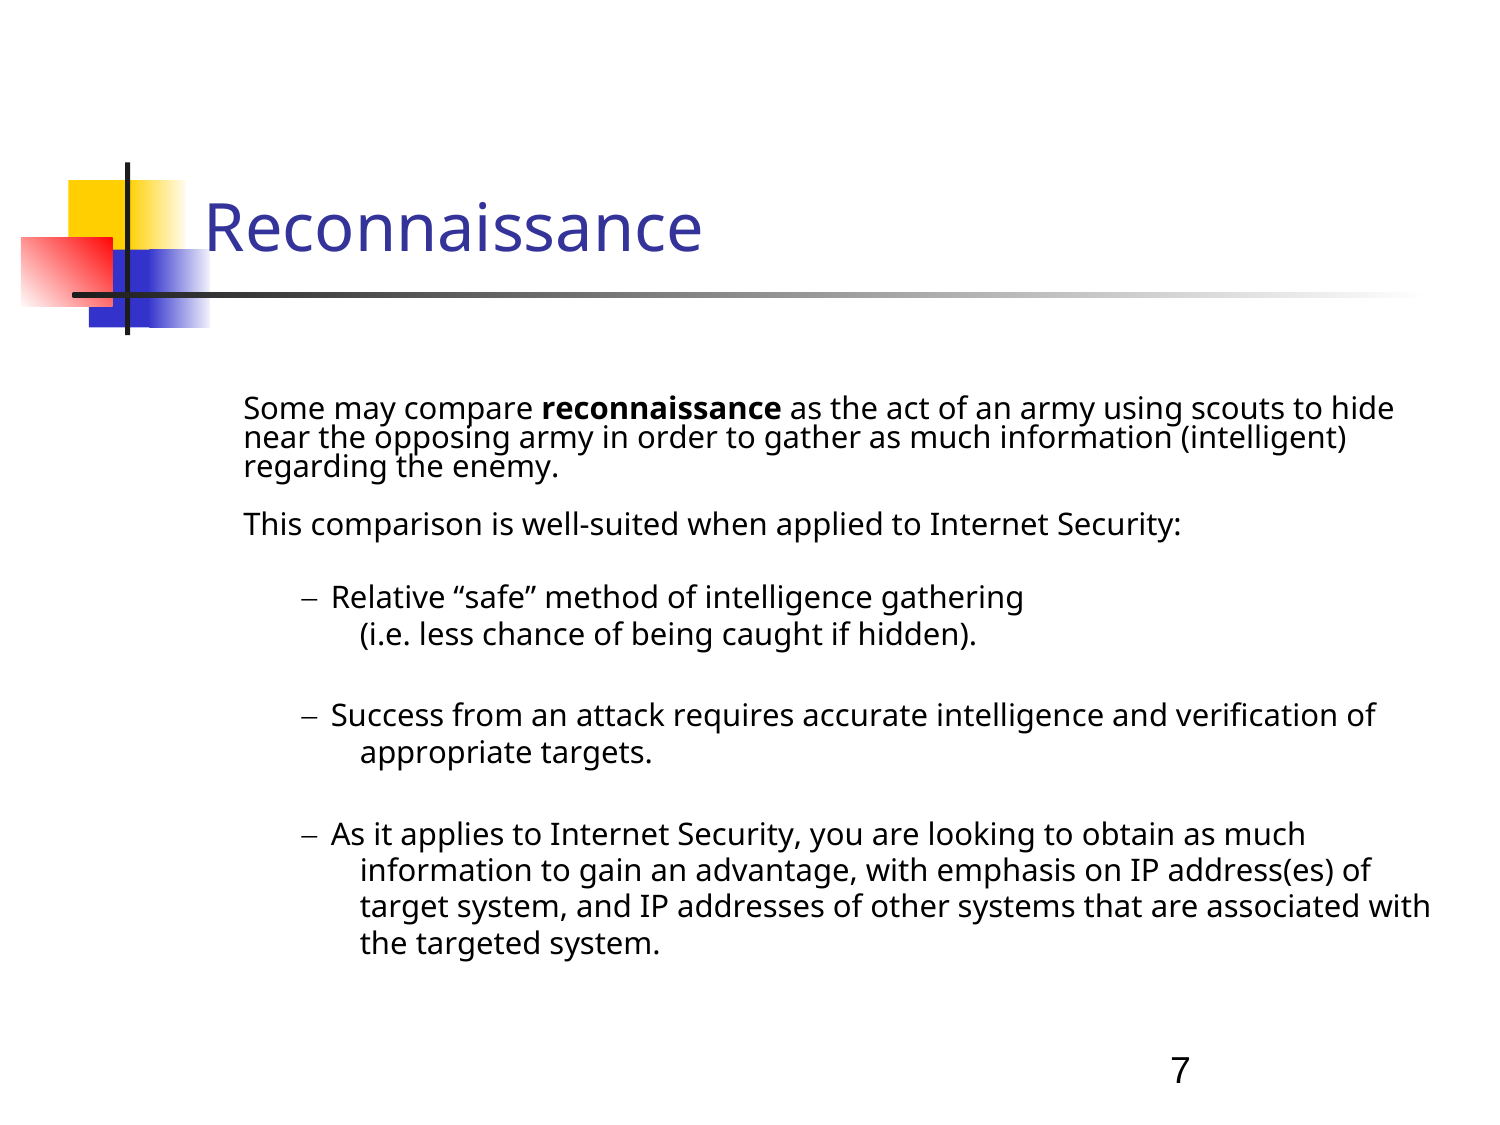

# Reconnaissance
Some may compare reconnaissance as the act of an army using scouts to hide near the opposing army in order to gather as much information (intelligent) regarding the enemy.
This comparison is well-suited when applied to Internet Security:
Relative “safe” method of intelligence gathering
(i.e. less chance of being caught if hidden).
Success from an attack requires accurate intelligence and verification of appropriate targets.
As it applies to Internet Security, you are looking to obtain as much information to gain an advantage, with emphasis on IP address(es) of target system, and IP addresses of other systems that are associated with the targeted system.
7